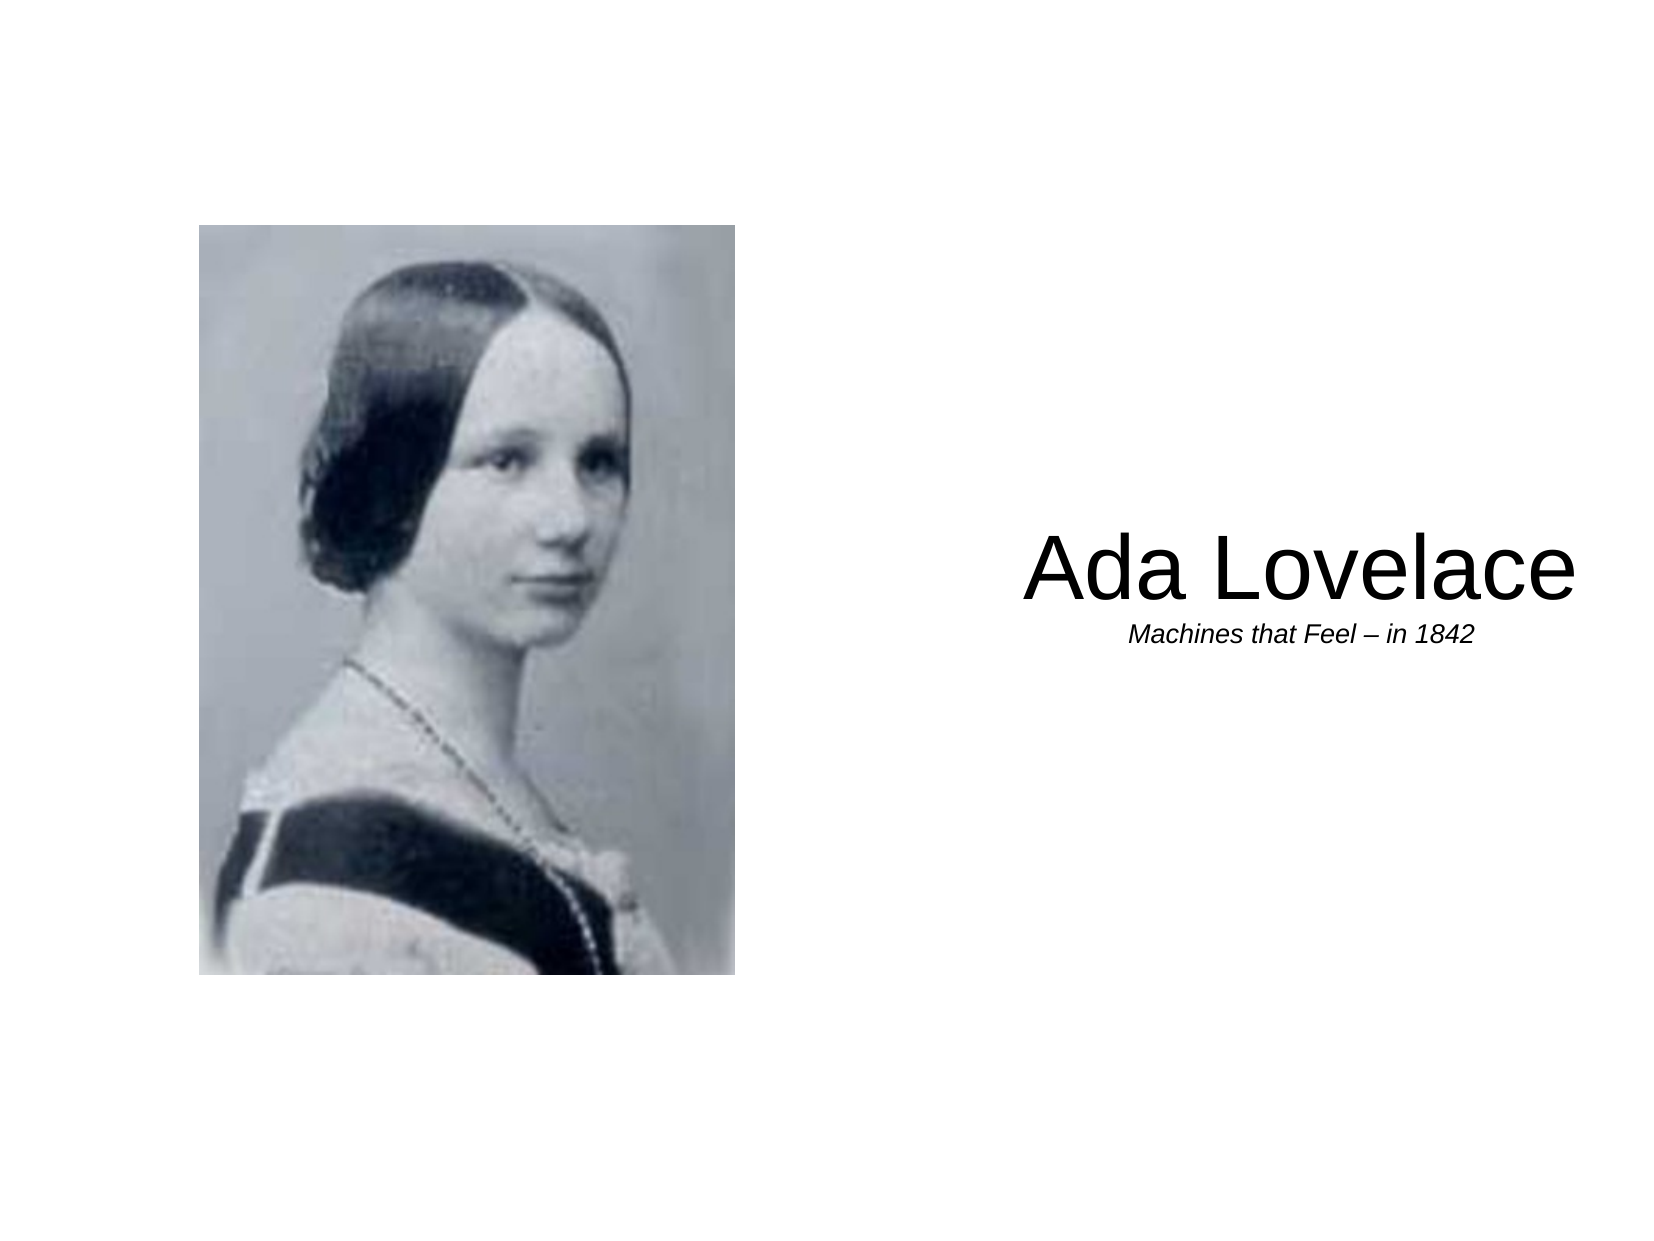

#
Ada Lovelace
Machines that Feel – in 1842